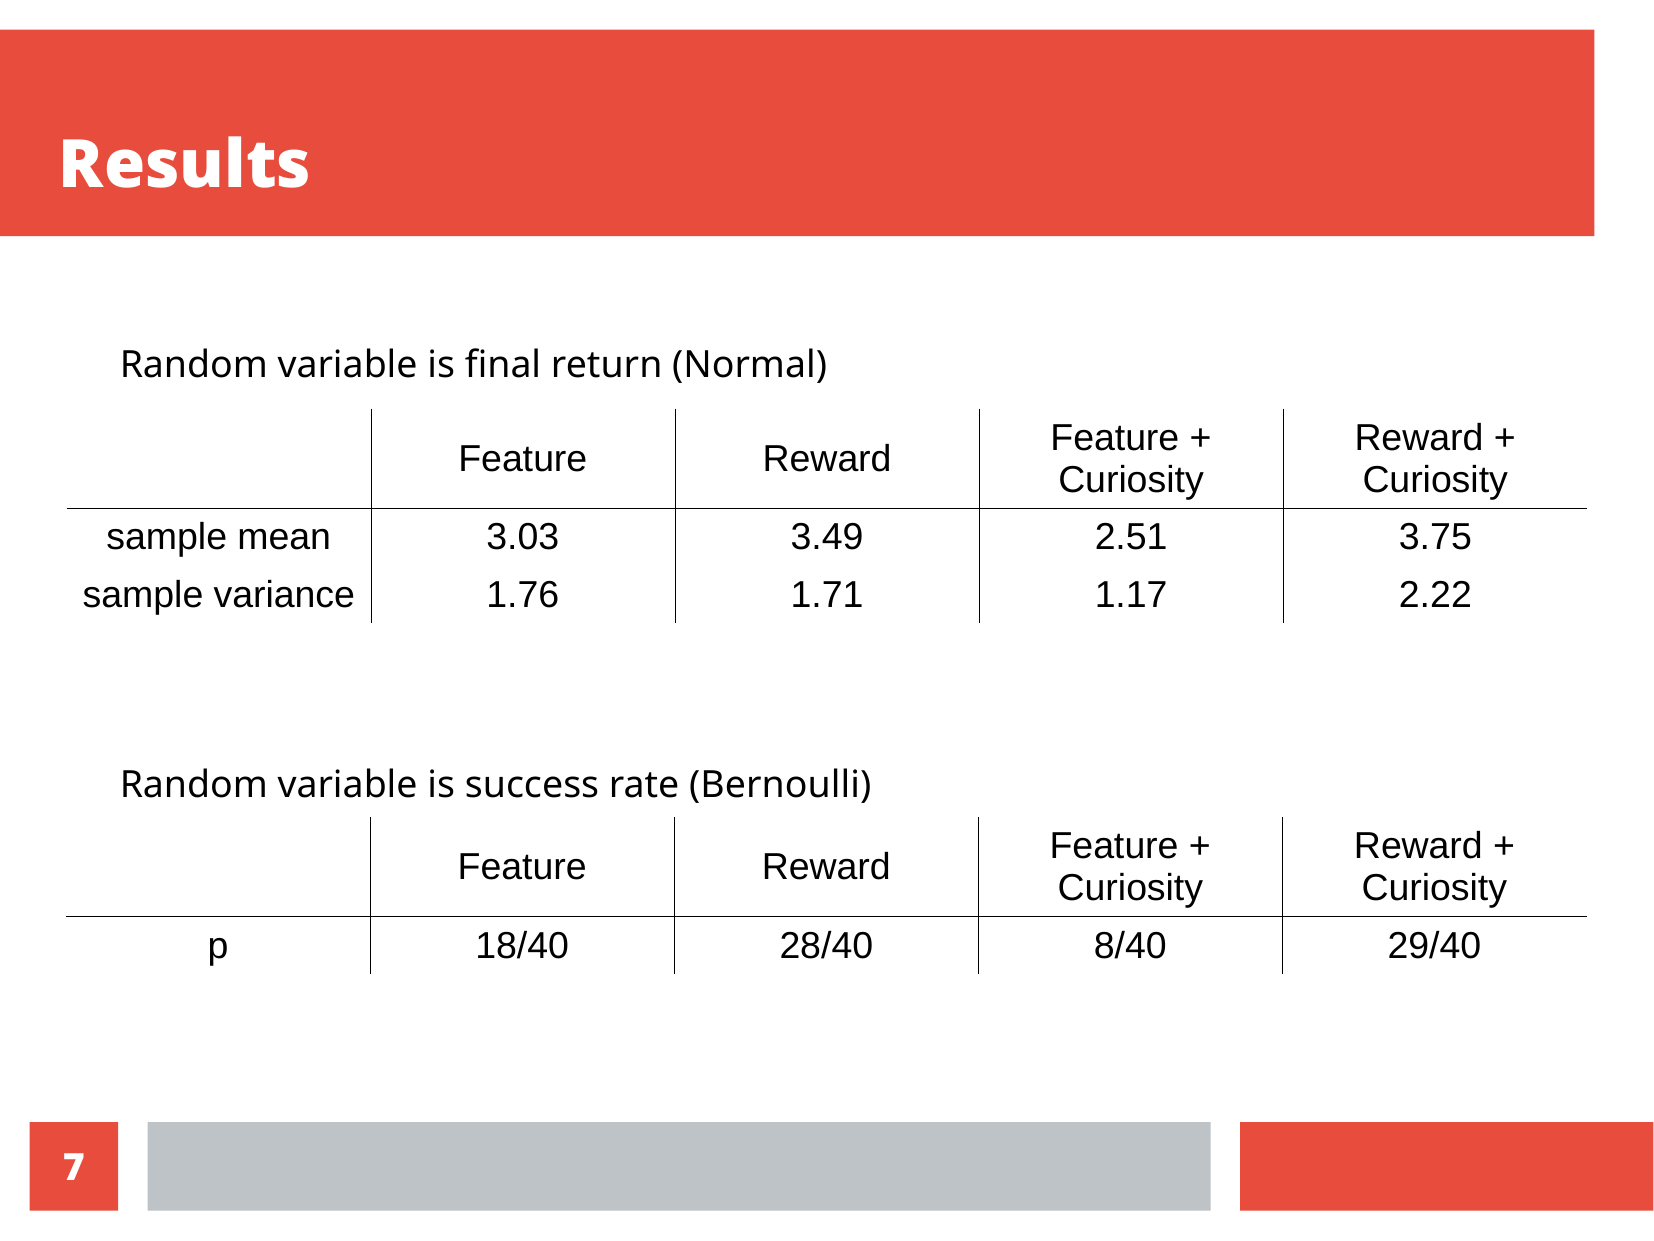

# Results
Random variable is final return (Normal)
| | Feature | Reward | Feature + Curiosity | Reward + Curiosity |
| --- | --- | --- | --- | --- |
| sample mean | 3.03 | 3.49 | 2.51 | 3.75 |
| sample variance | 1.76 | 1.71 | 1.17 | 2.22 |
Random variable is success rate (Bernoulli)
| | Feature | Reward | Feature + Curiosity | Reward + Curiosity |
| --- | --- | --- | --- | --- |
| p | 18/40 | 28/40 | 8/40 | 29/40 |
7